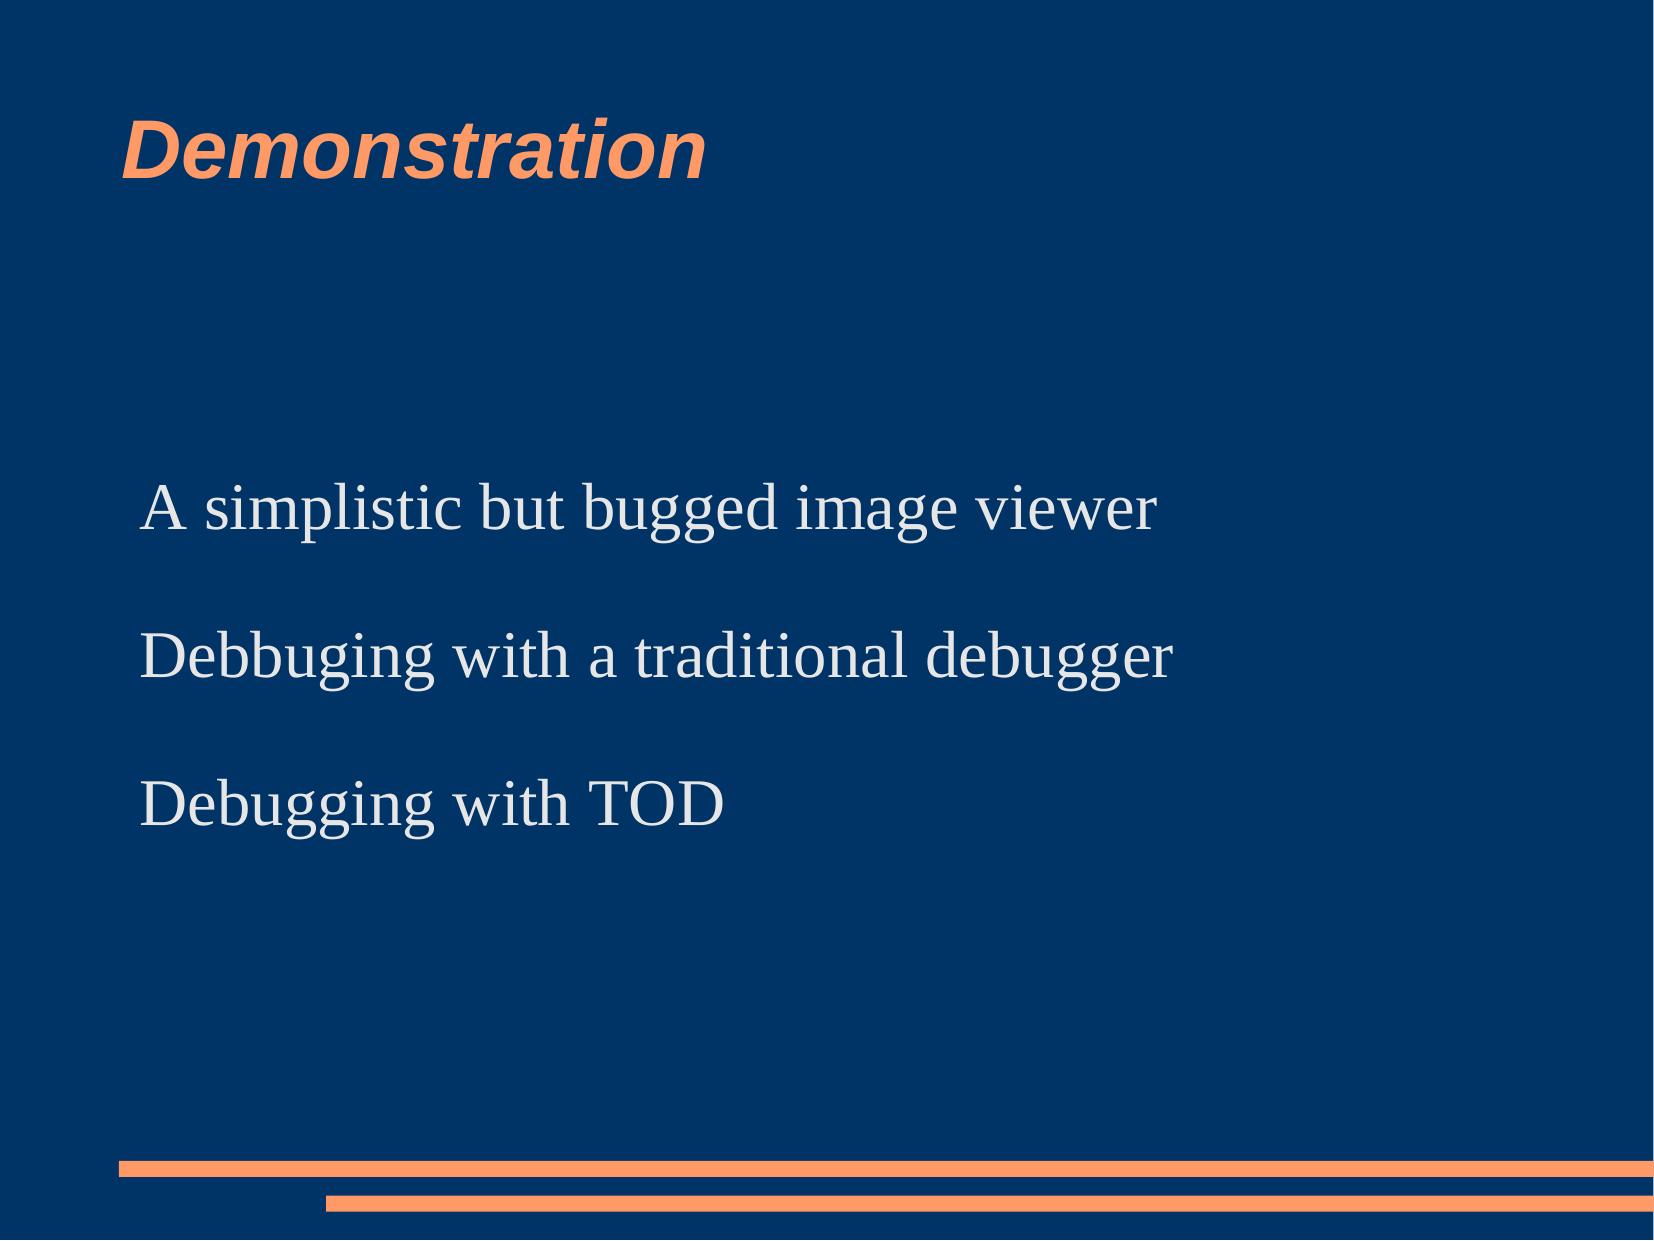

# Demonstration
A simplistic but bugged image viewer
Debbuging with a traditional debugger
Debugging with TOD